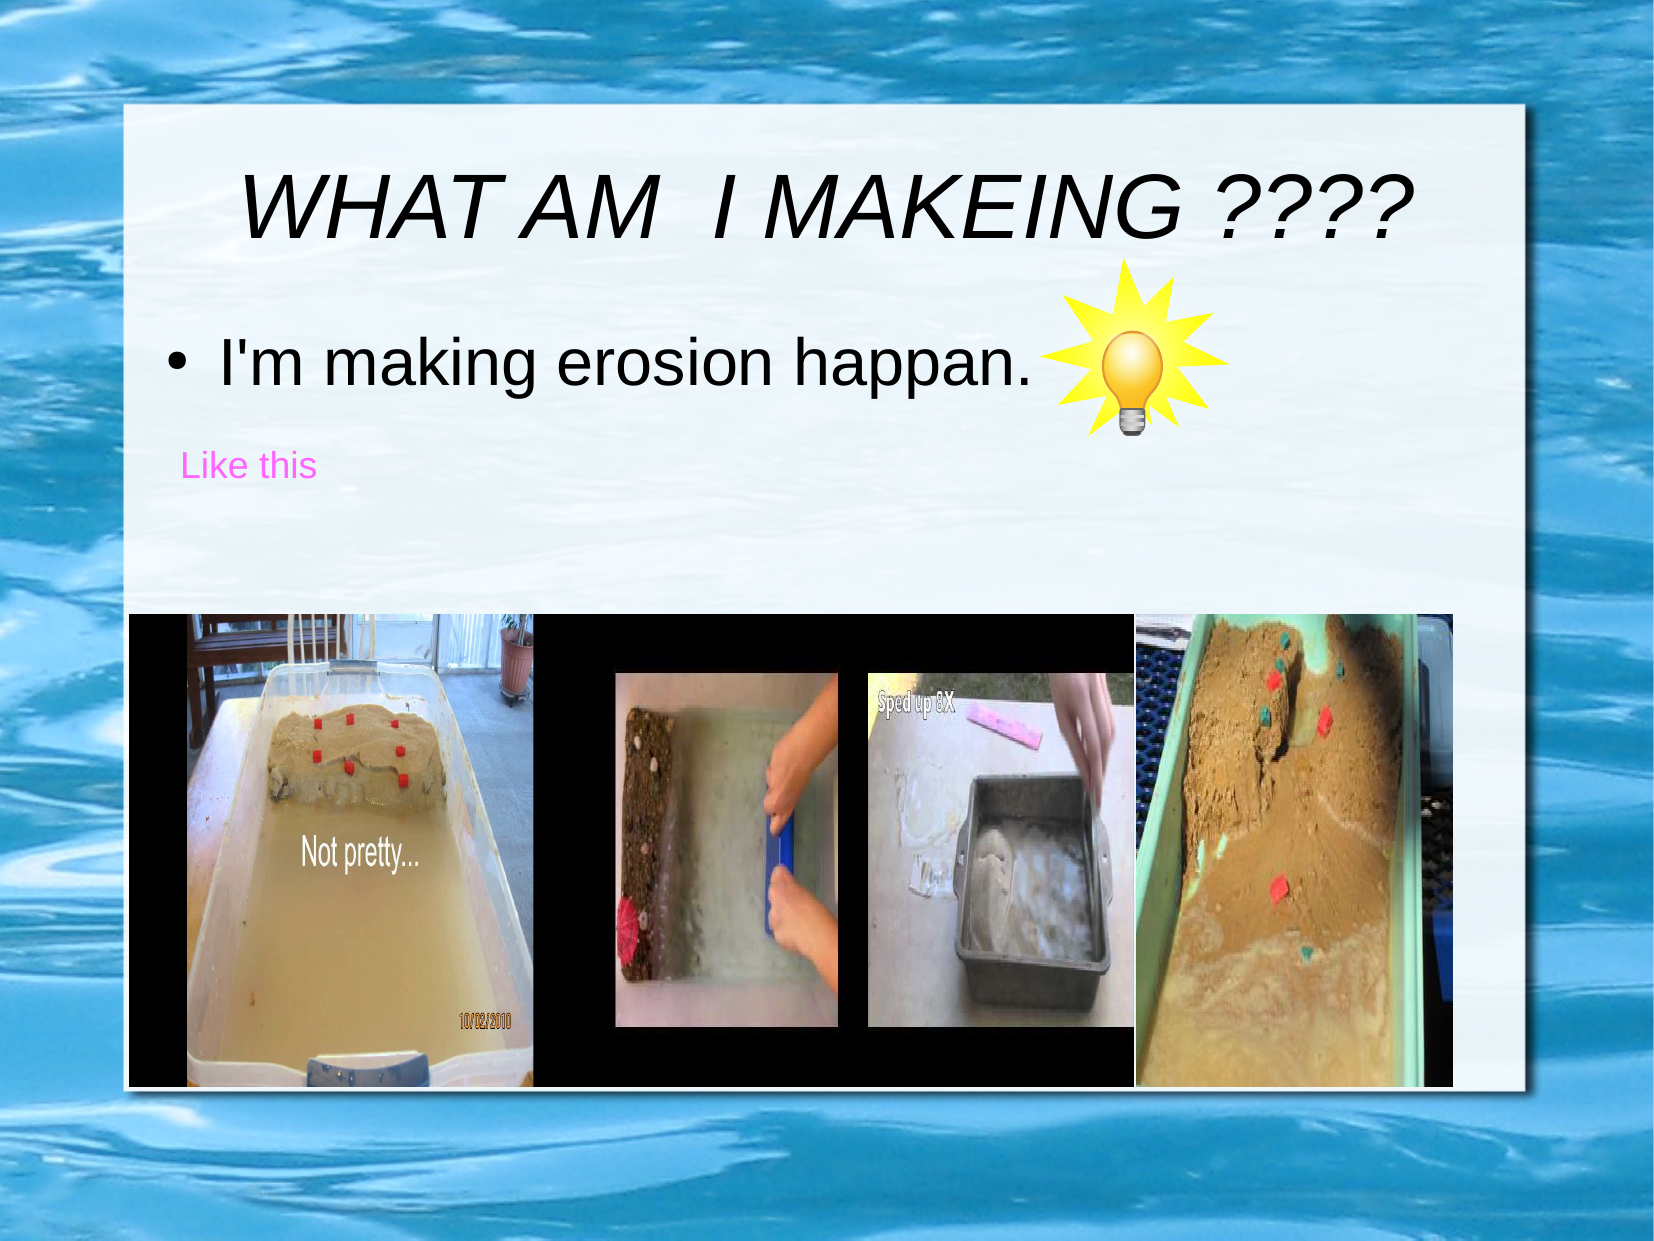

# WHAT AM I MAKEING ????
I'm making erosion happan.
Like this